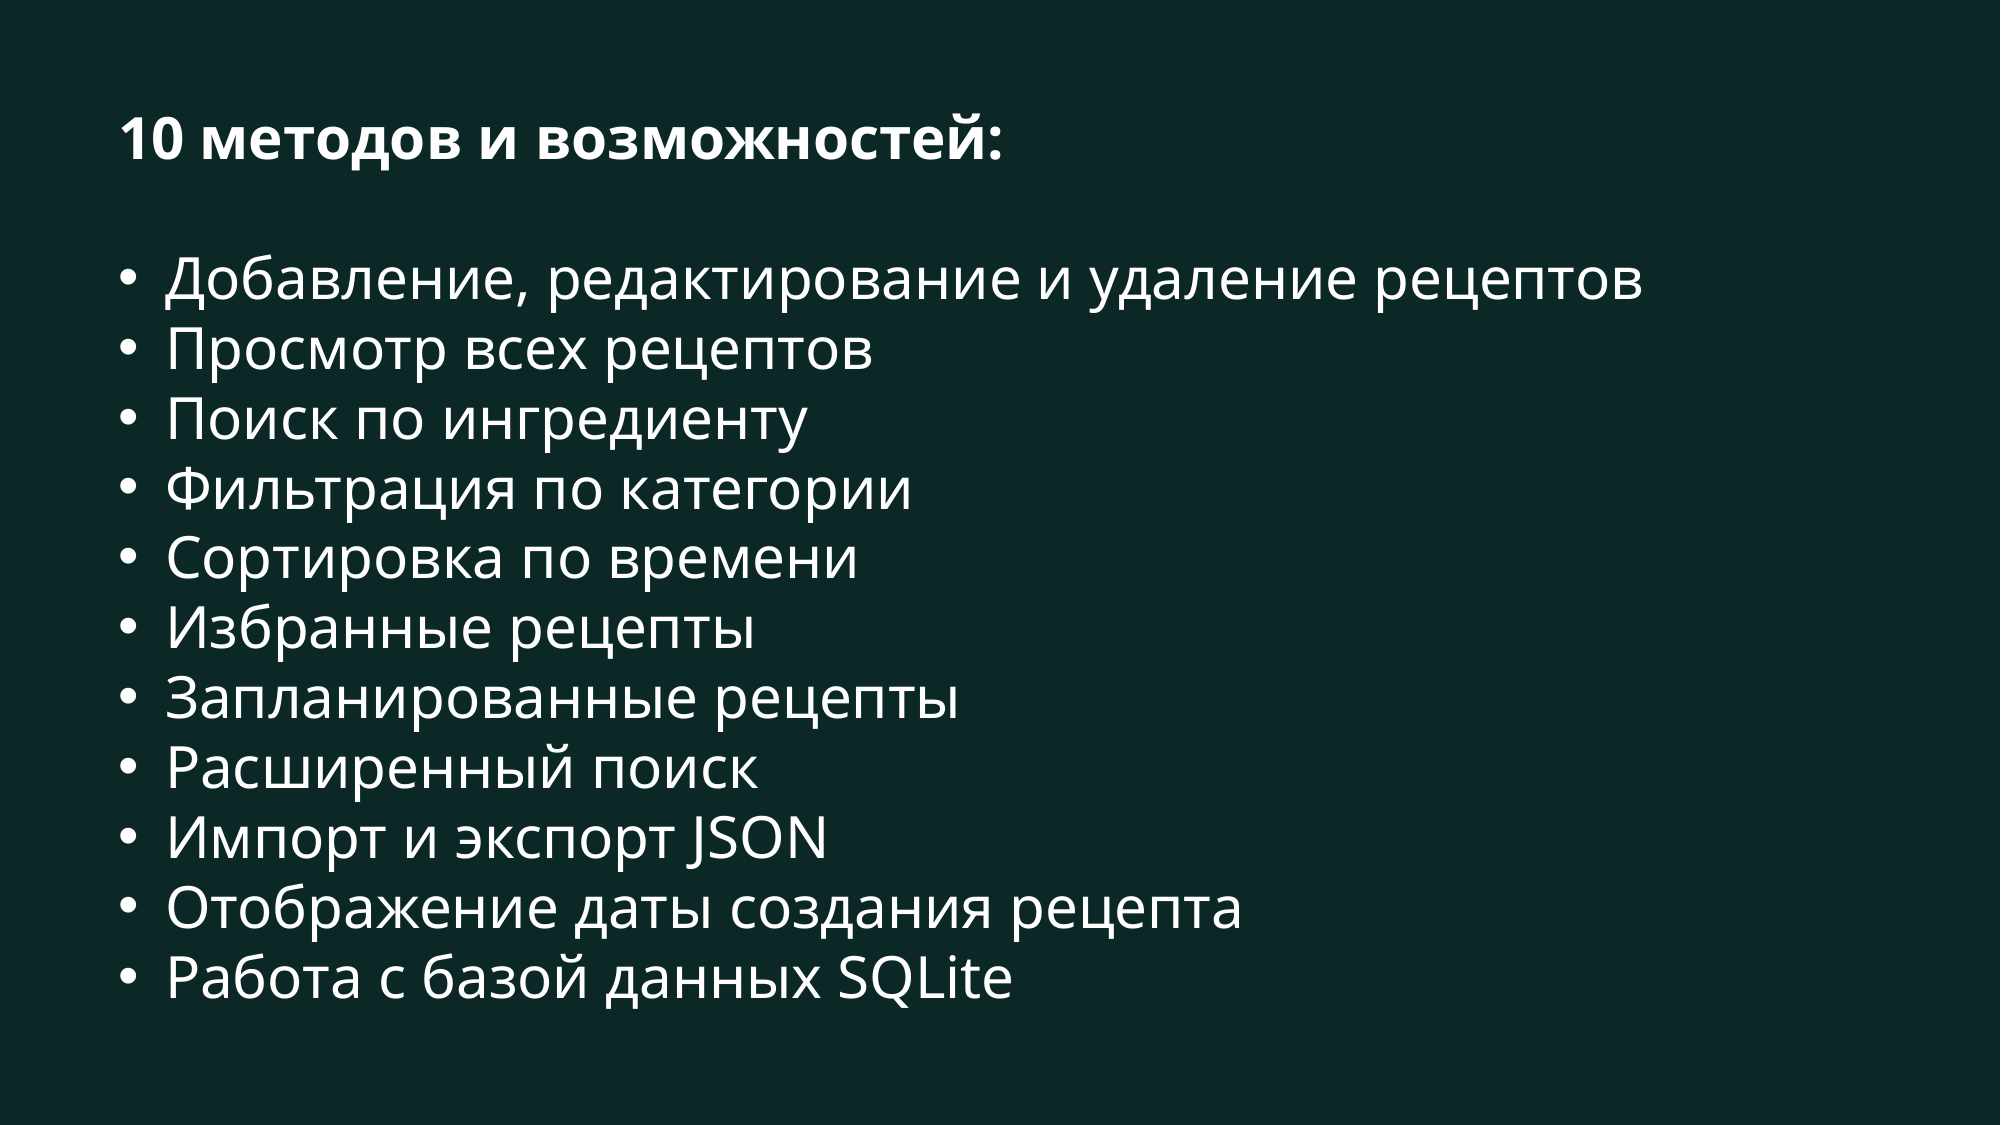

# 10 методов и возможностей:
Добавление, редактирование и удаление рецептов
Просмотр всех рецептов
Поиск по ингредиенту
Фильтрация по категории
Сортировка по времени
Избранные рецепты
Запланированные рецепты
Расширенный поиск
Импорт и экспорт JSON
Отображение даты создания рецепта
Работа с базой данных SQLite